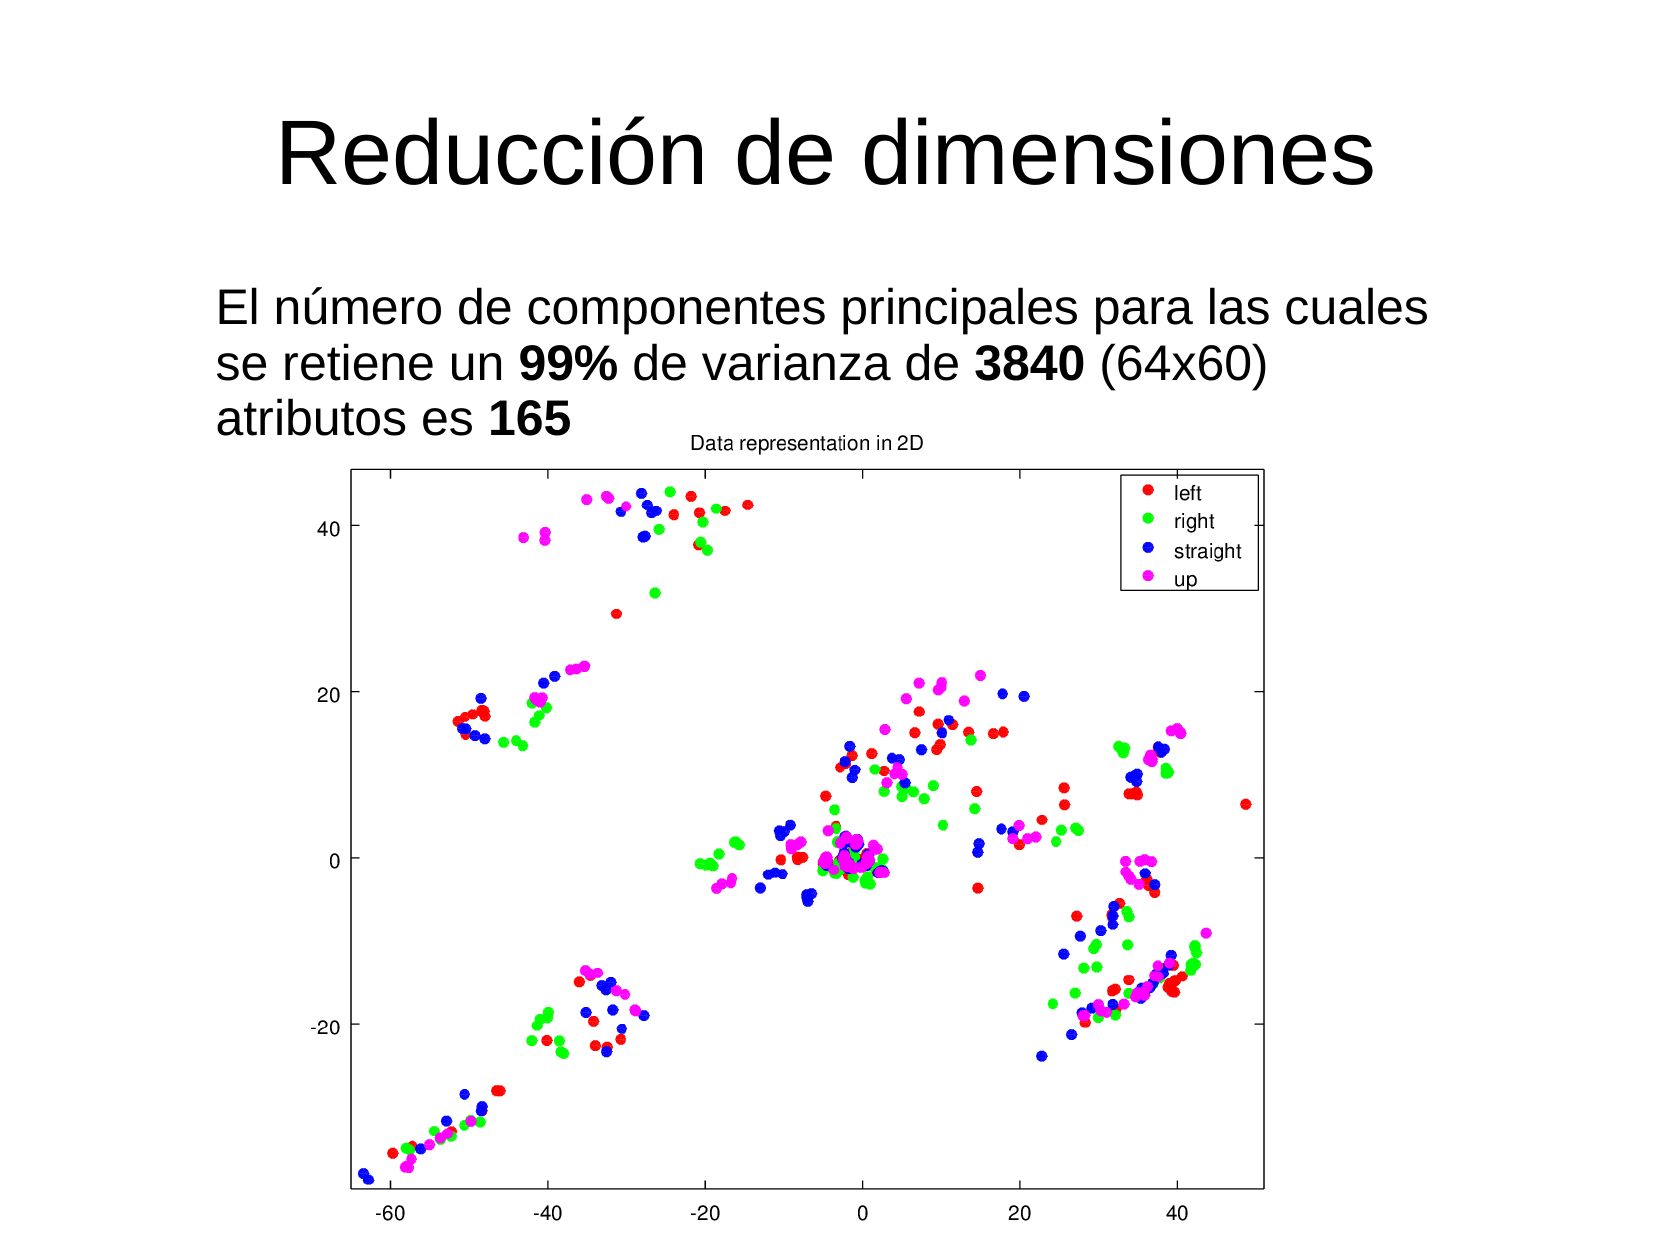

# Reducción de dimensiones
El número de componentes principales para las cuales se retiene un 99% de varianza de 3840 (64x60) atributos es 165